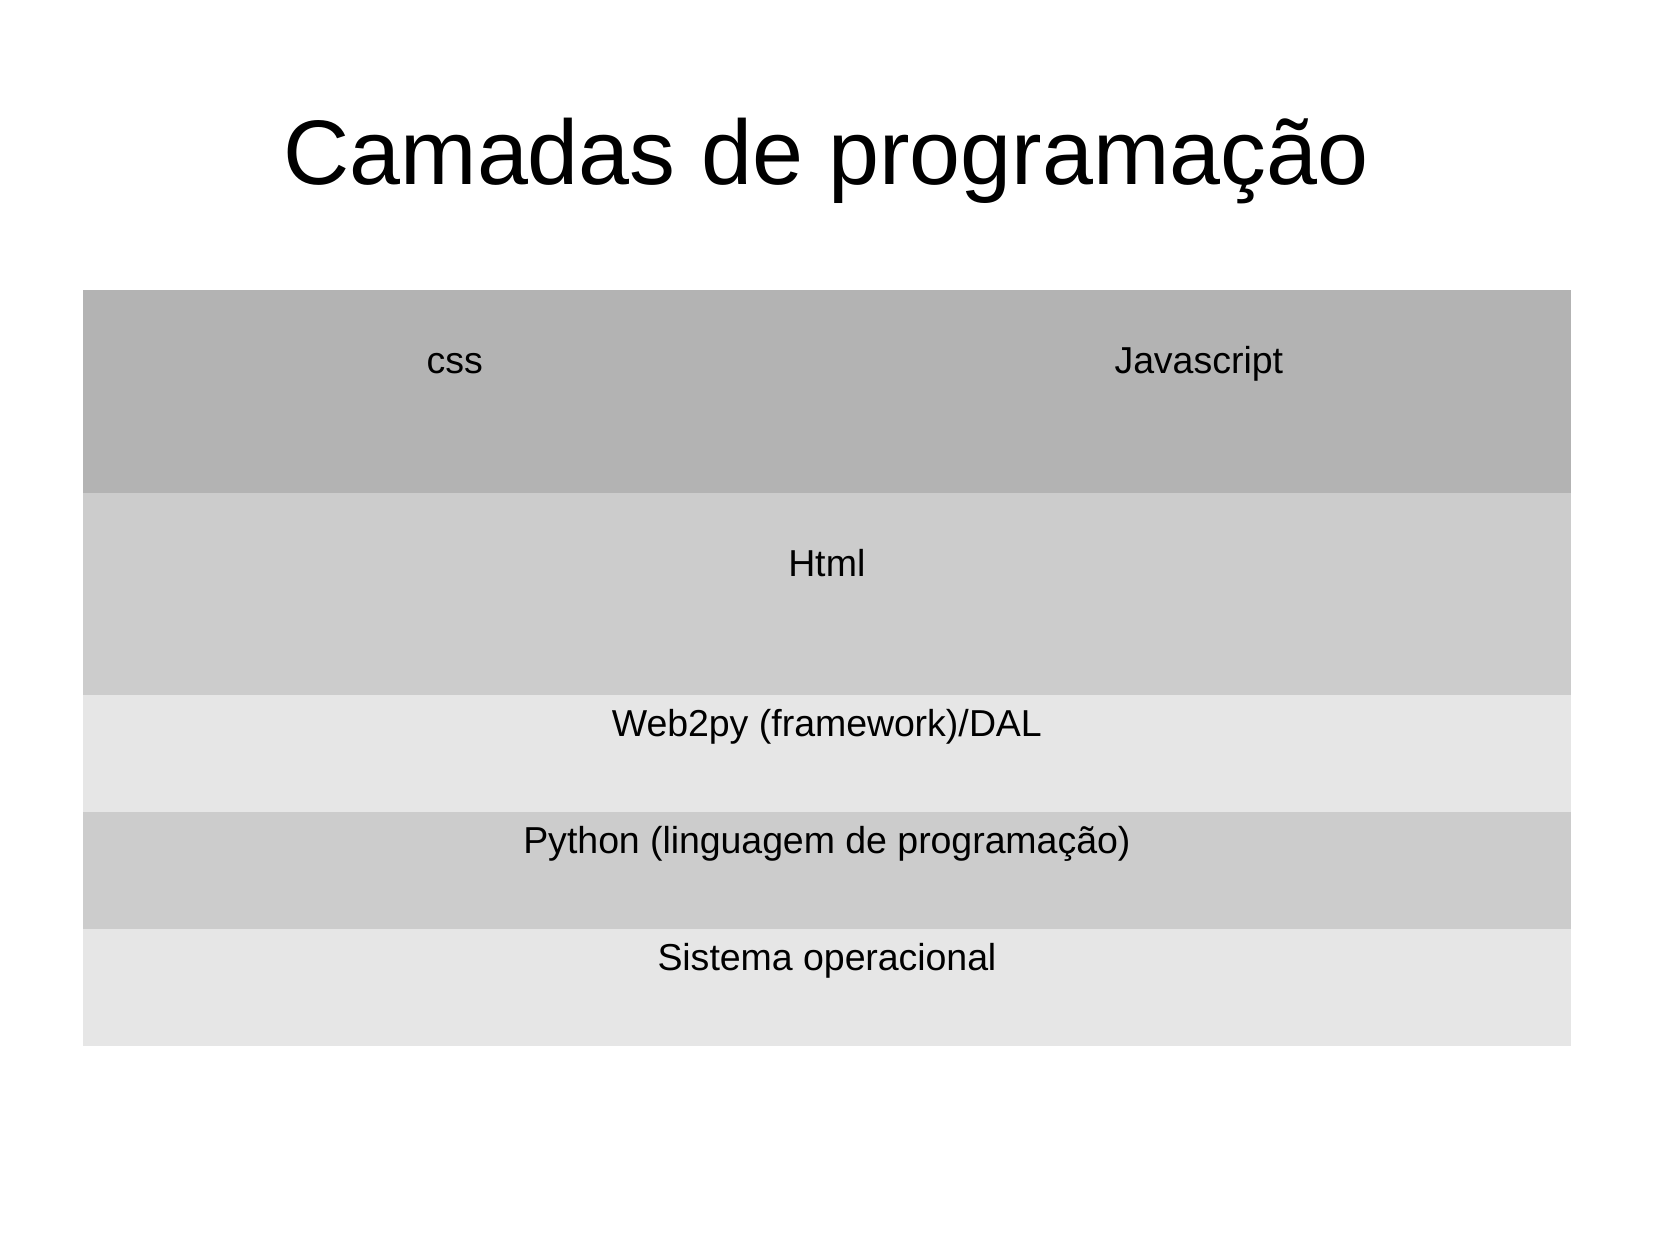

# Camadas de programação
| css | Javascript |
| --- | --- |
| Html | |
| Web2py (framework)/DAL | |
| Python (linguagem de programação) | |
| Sistema operacional | |